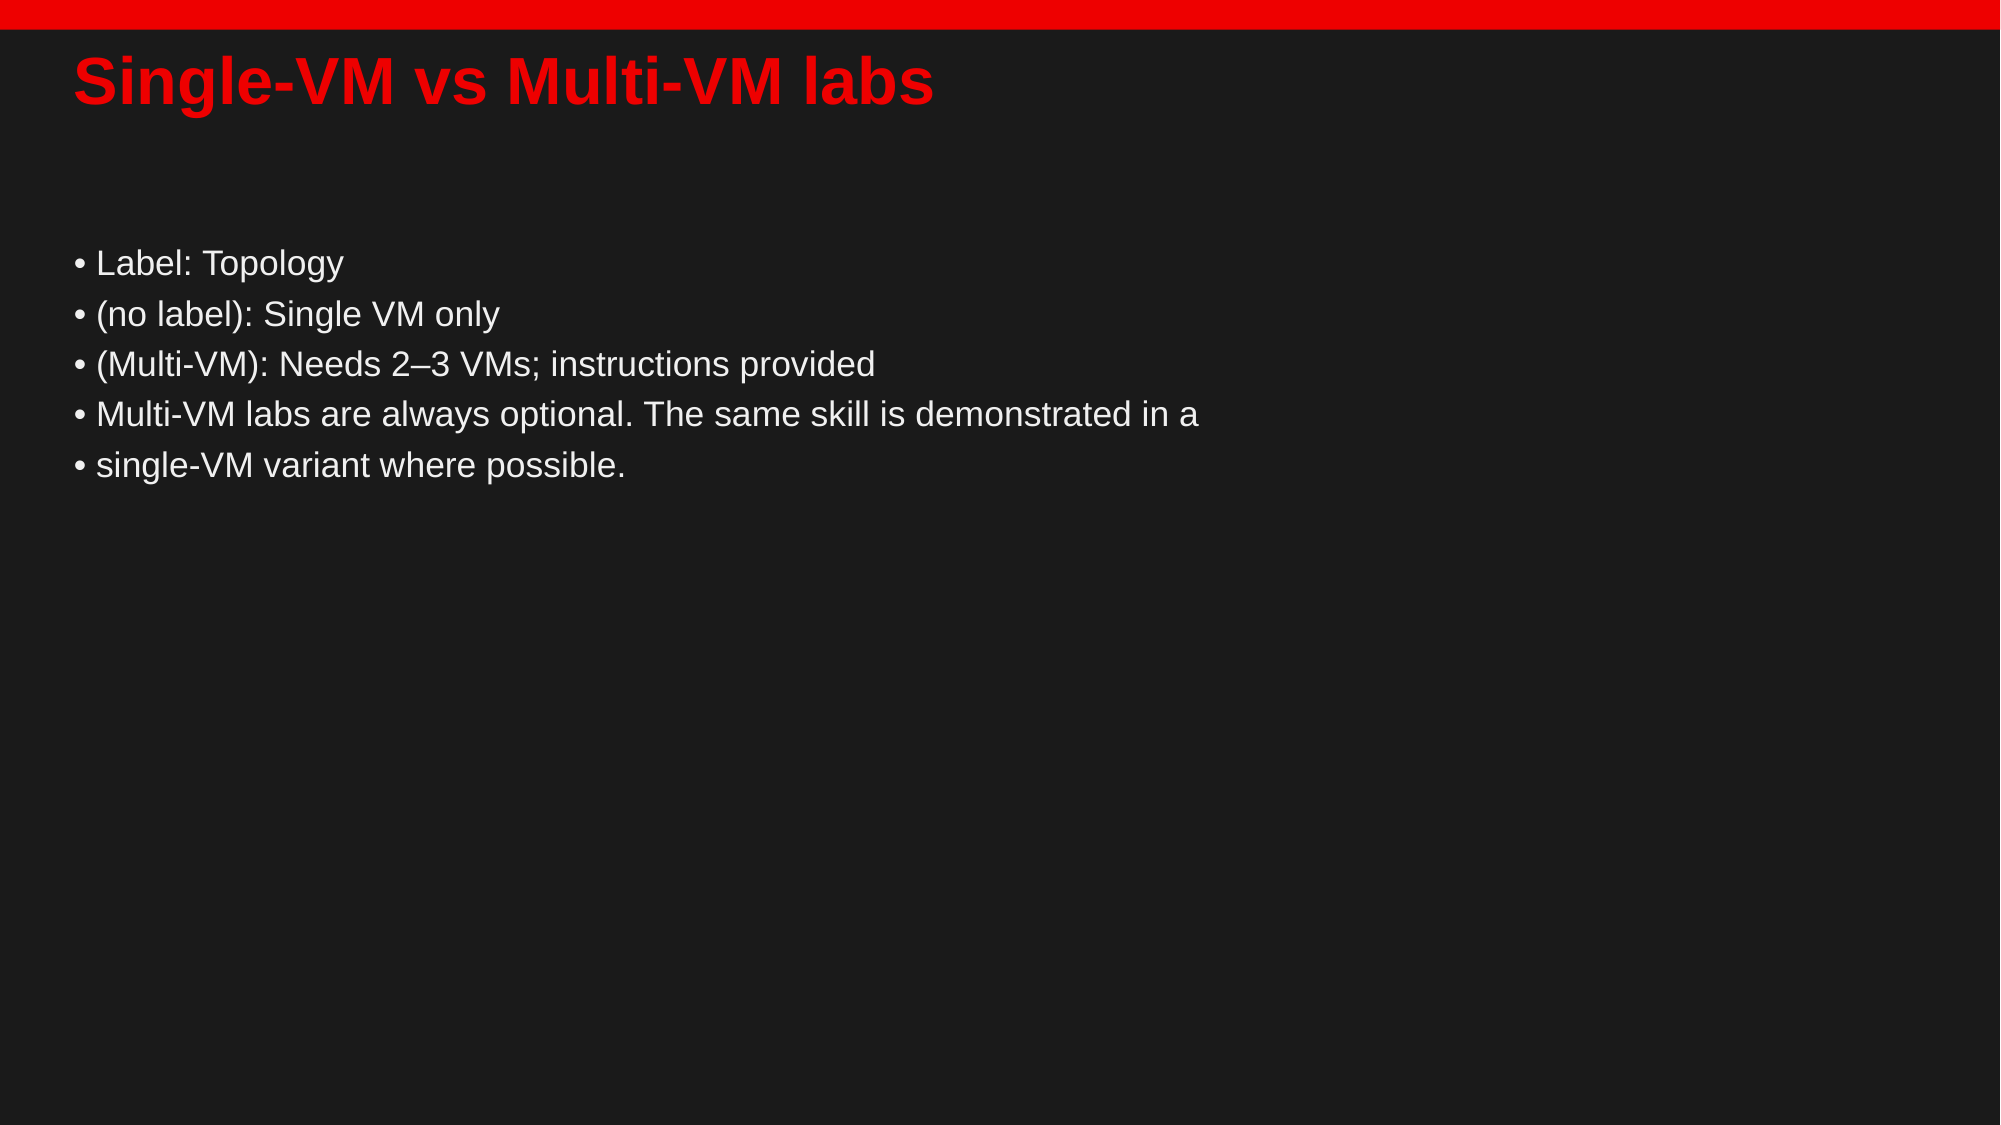

Single-VM vs Multi-VM labs
• Label: Topology
• (no label): Single VM only
• (Multi-VM): Needs 2–3 VMs; instructions provided
• Multi-VM labs are always optional. The same skill is demonstrated in a
• single-VM variant where possible.